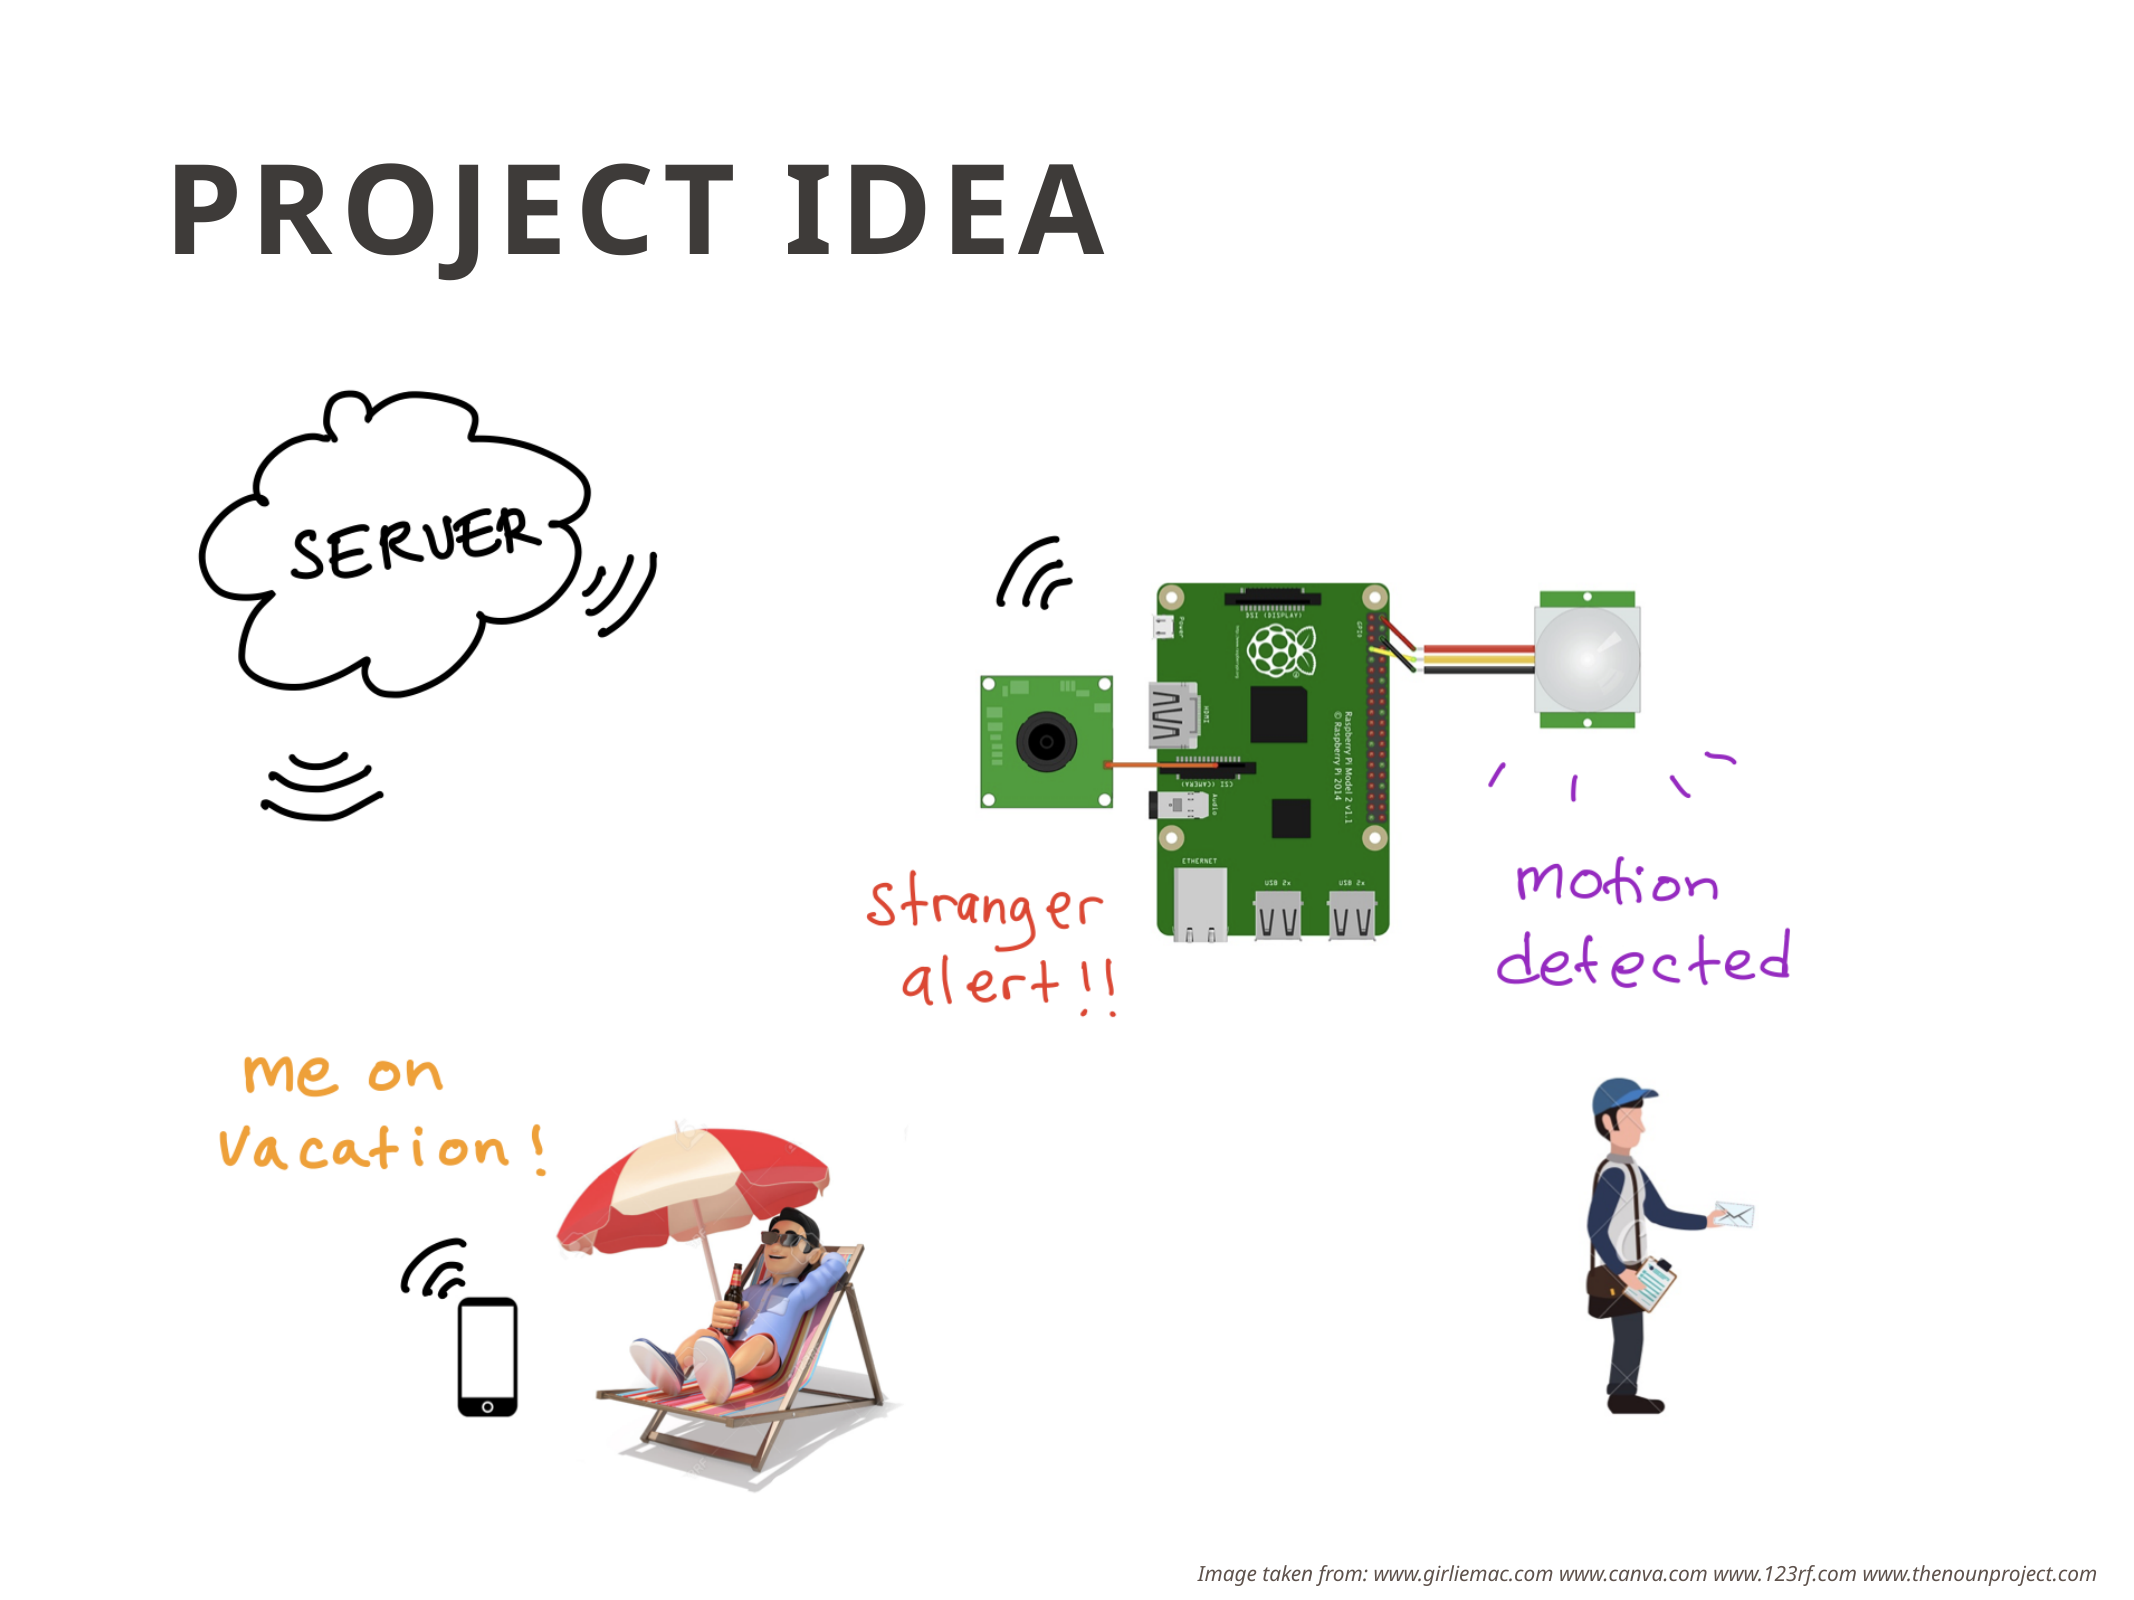

# PROJECT IDEA
Image taken from: www.girliemac.com www.canva.com www.123rf.com www.thenounproject.com